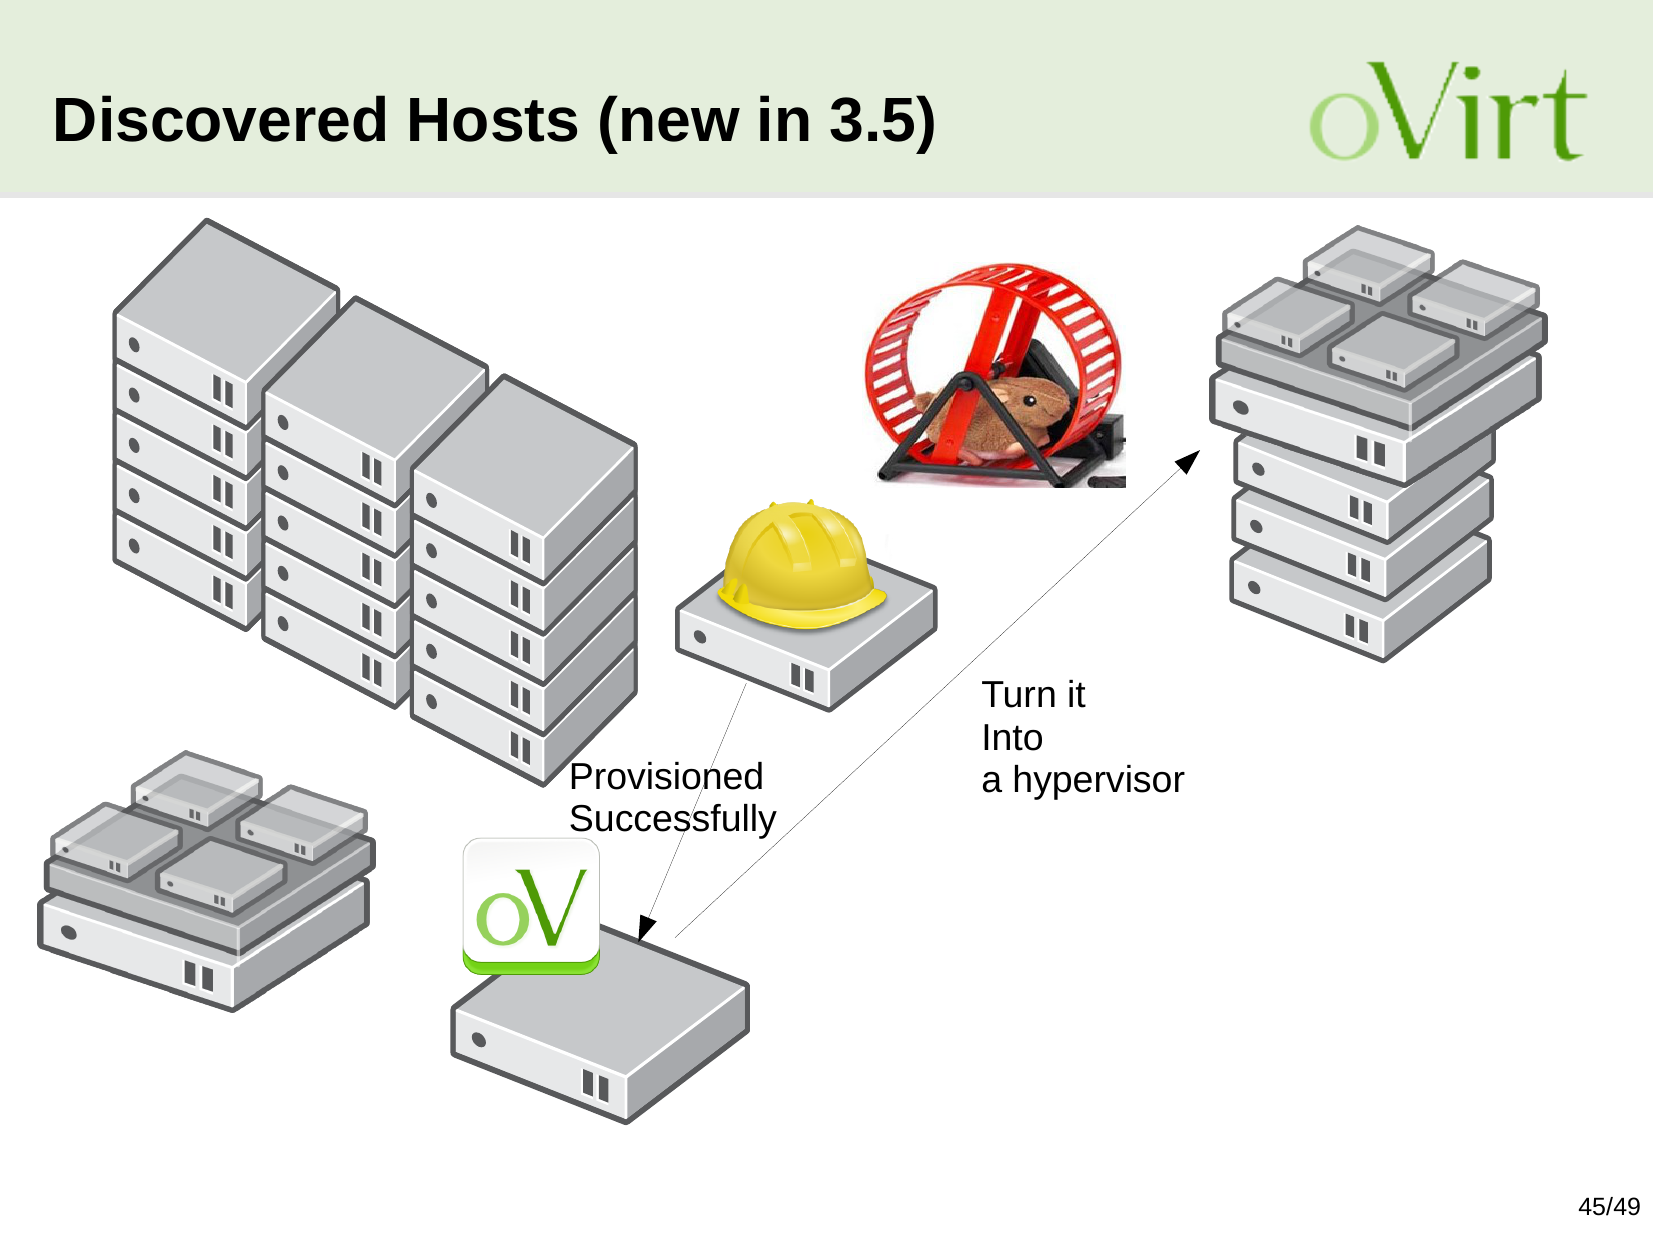

# Discovered Hosts (new in 3.5)
Turn it
Into
a hypervisor
Provisioned
Successfully